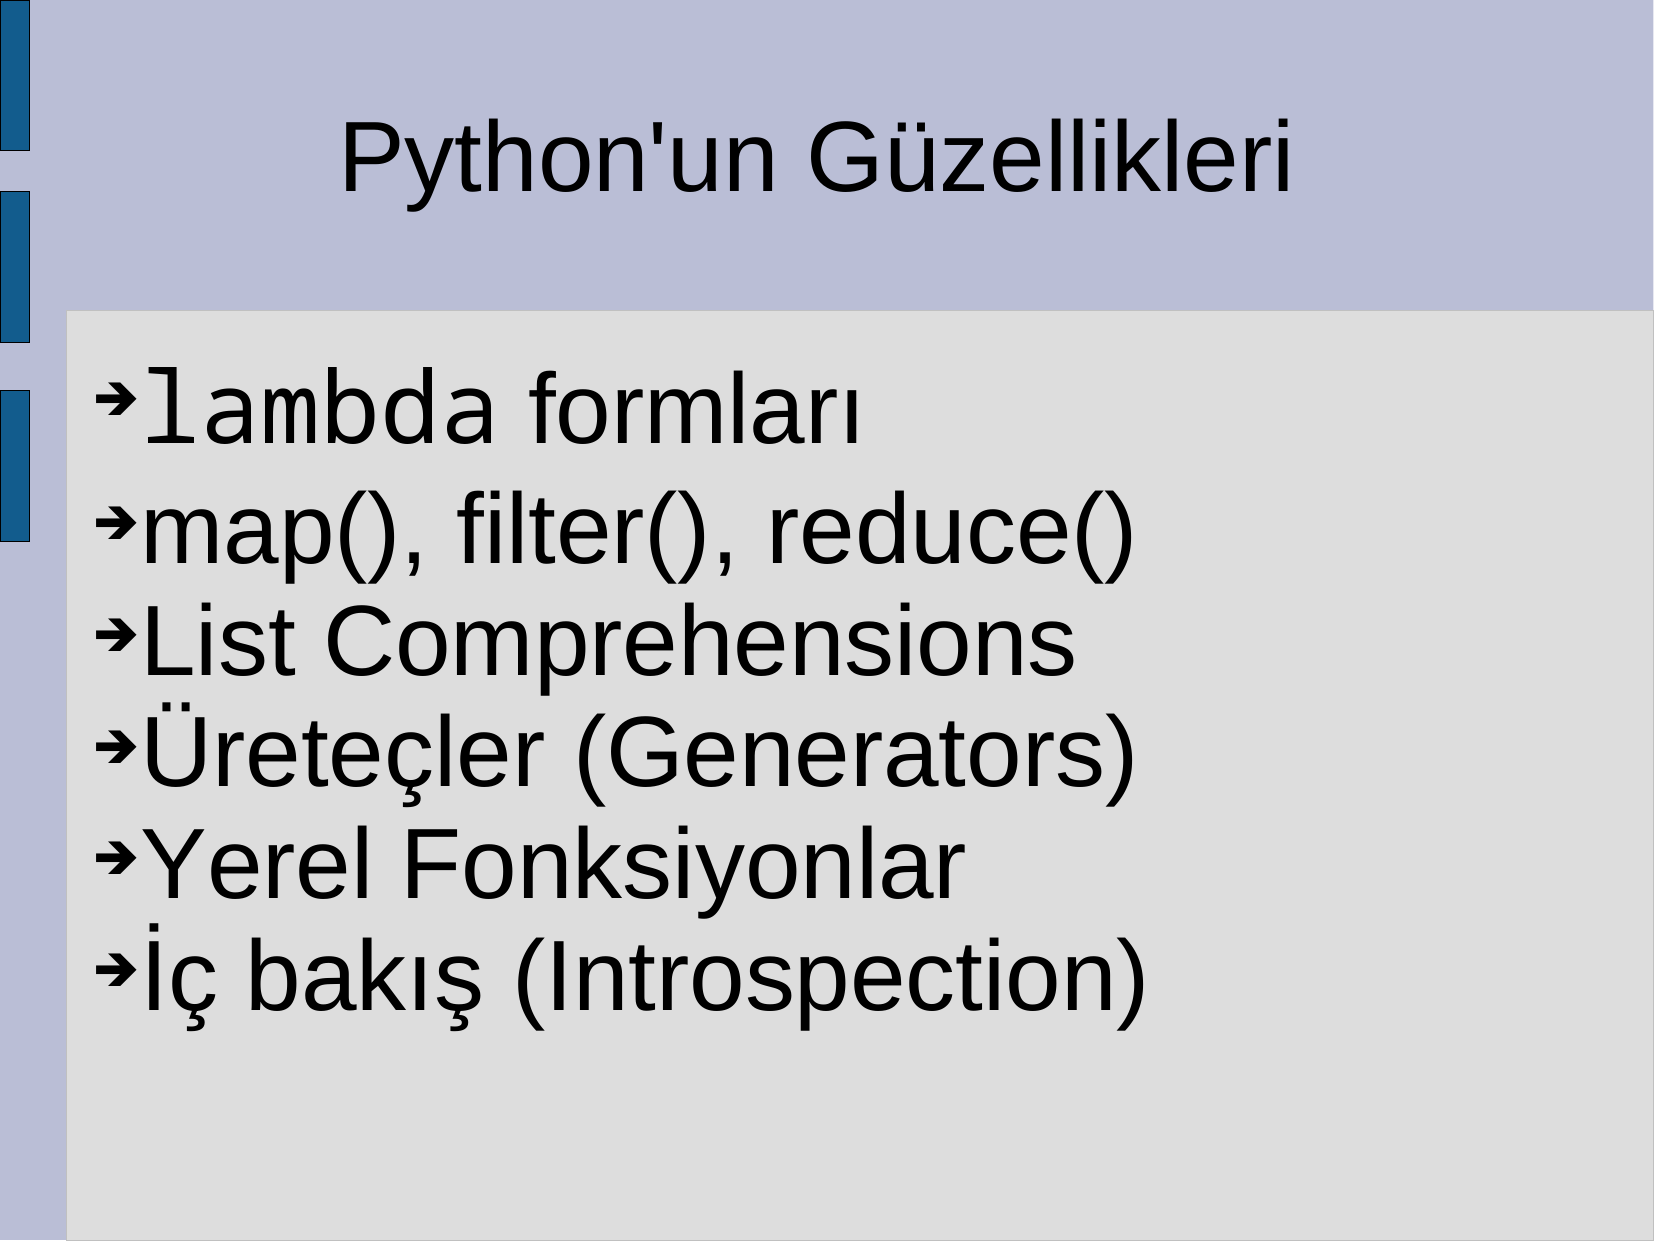

Python'un Güzellikleri
lambda formları
map(), filter(), reduce()
List Comprehensions
Üreteçler (Generators)
Yerel Fonksiyonlar
İç bakış (Introspection)